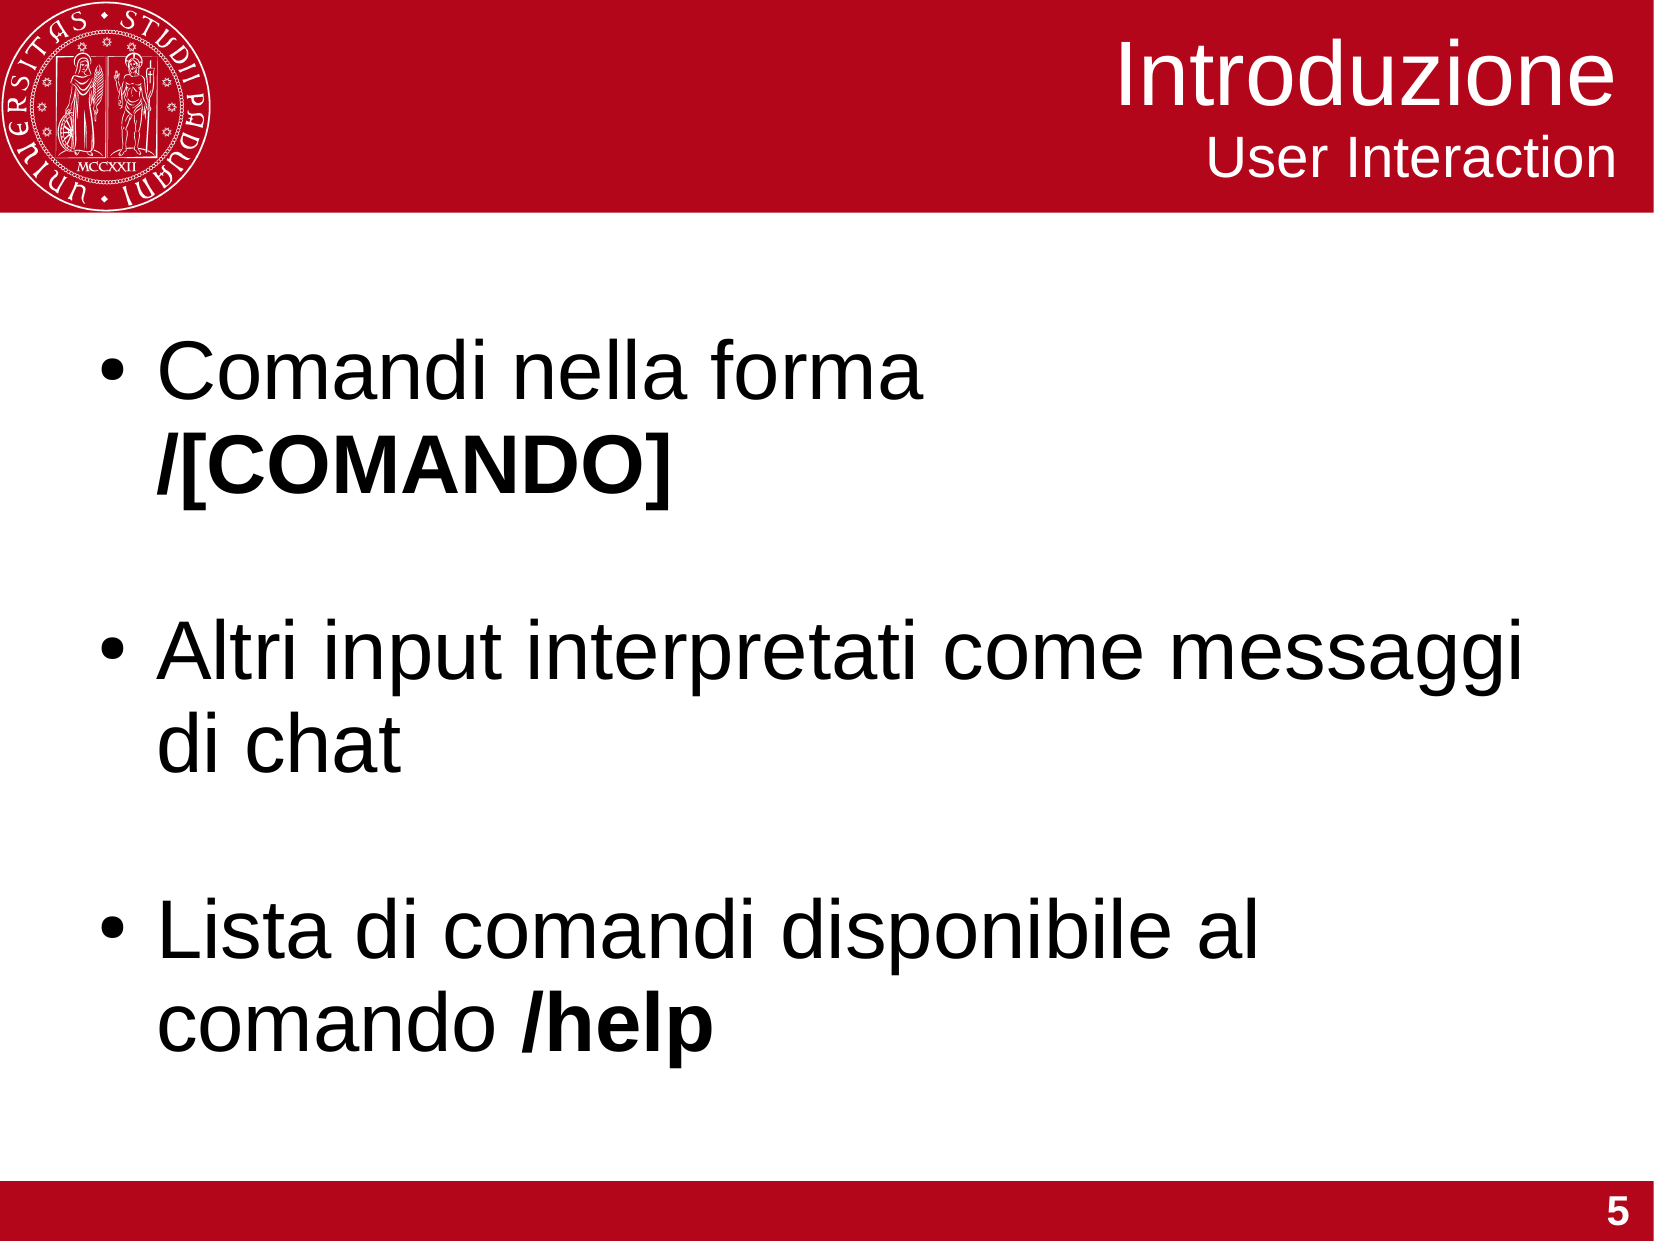

# Introduzione User Interaction
 Comandi nella forma
 /[COMANDO]
 Altri input interpretati come messaggi di chat
 Lista di comandi disponibile al
 comando /help
5